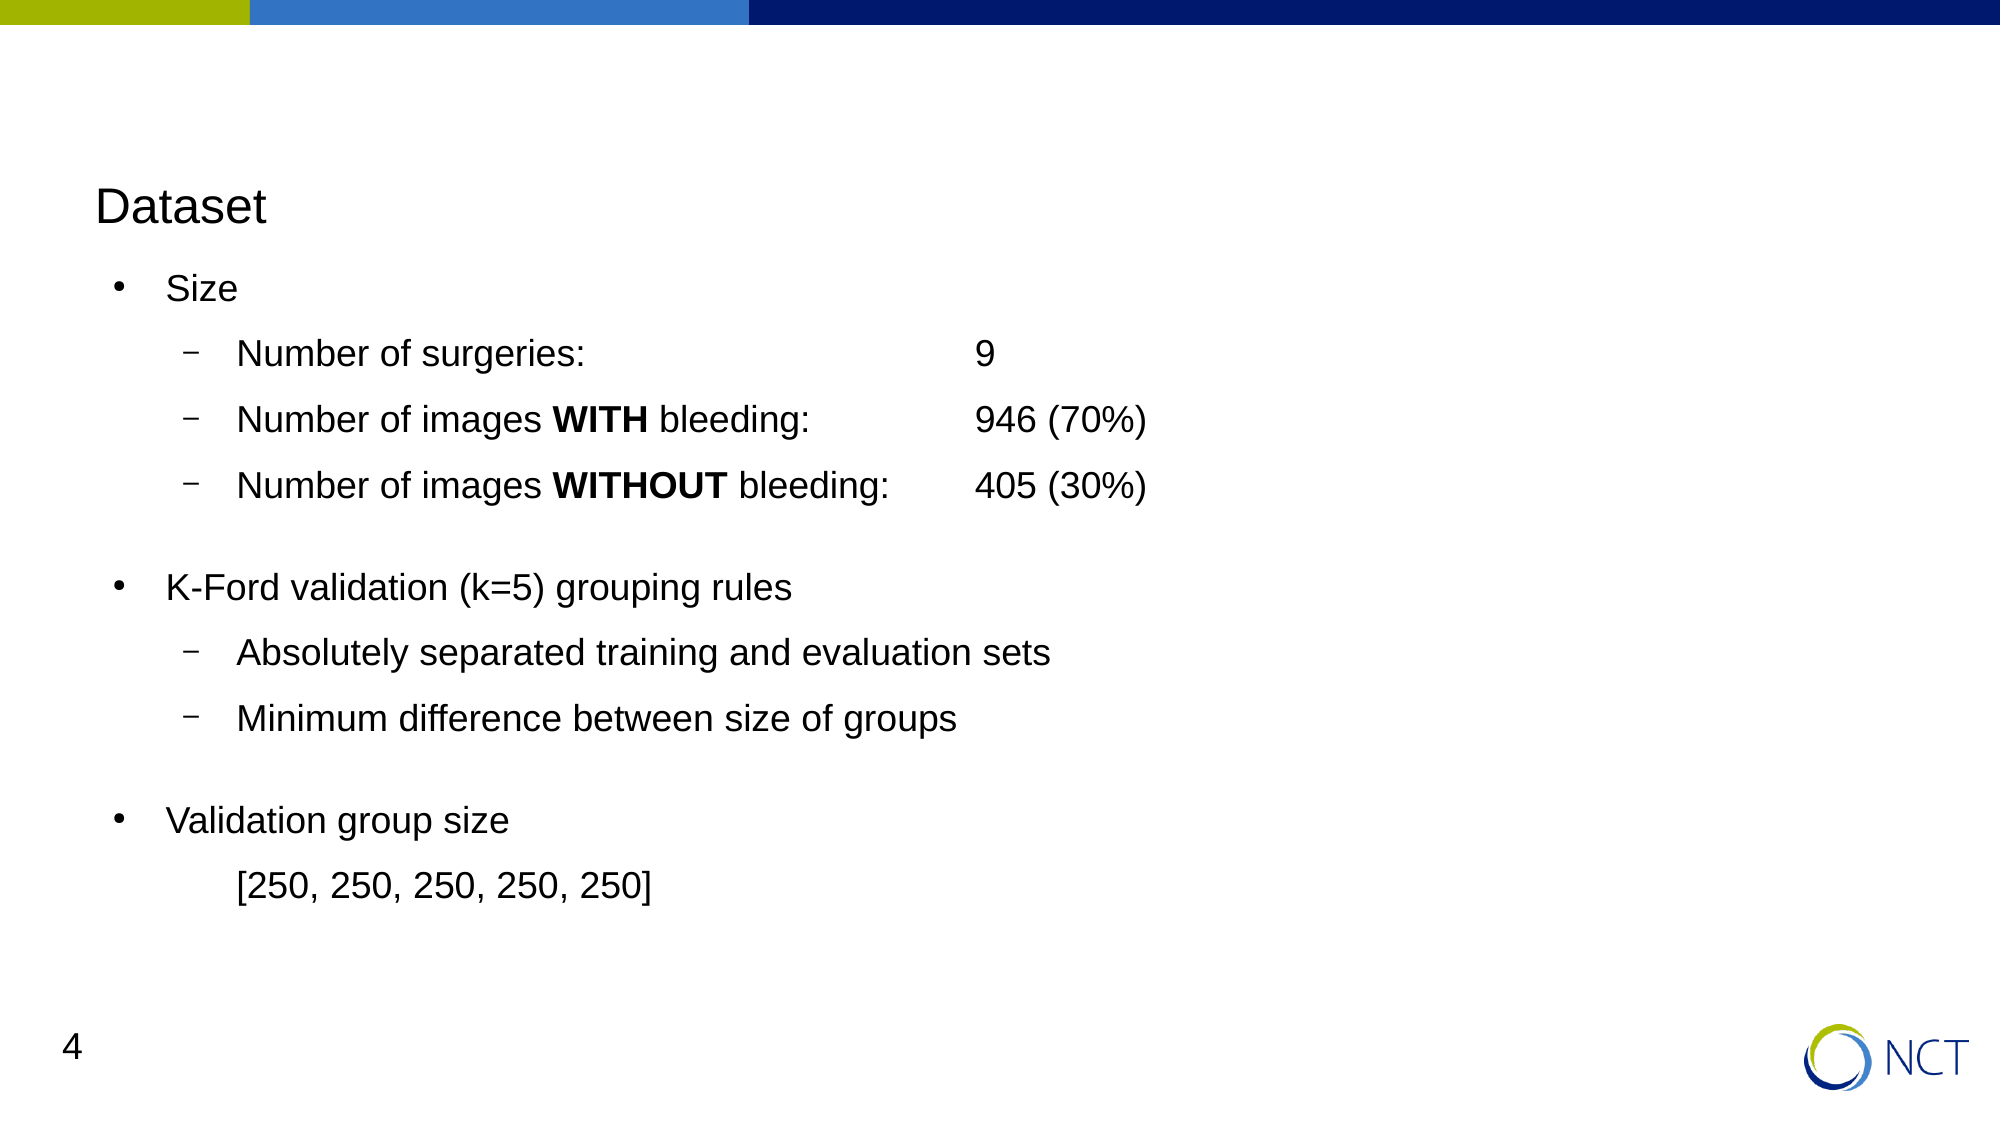

# Dataset
Size
Number of surgeries: 						9
Number of images WITH bleeding:			946 (70%)
Number of images WITHOUT bleeding:		405 (30%)
K-Ford validation (k=5) grouping rules
Absolutely separated training and evaluation sets
Minimum difference between size of groups
Validation group size
[250, 250, 250, 250, 250]